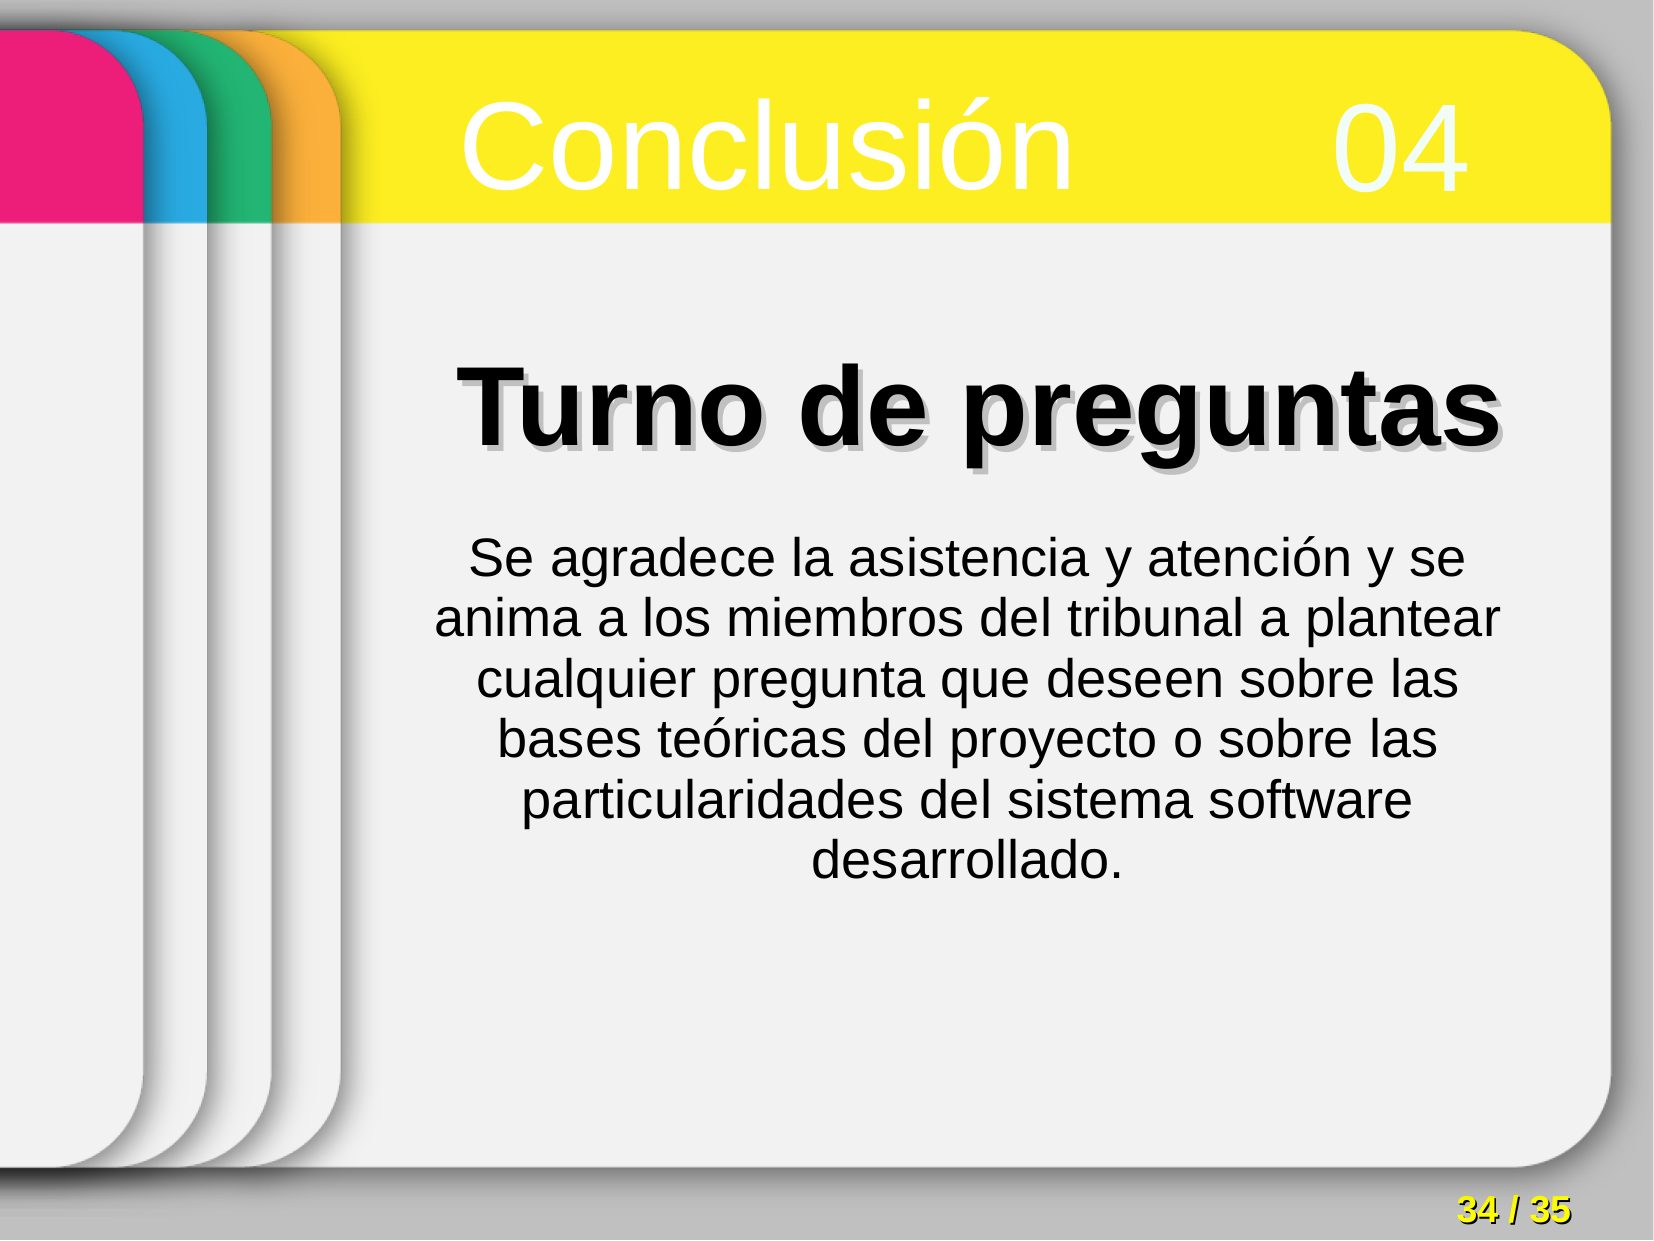

04
# Conclusión
Turno de preguntas
Se agradece la asistencia y atención y se anima a los miembros del tribunal a plantear cualquier pregunta que deseen sobre las bases teóricas del proyecto o sobre las particularidades del sistema software desarrollado.